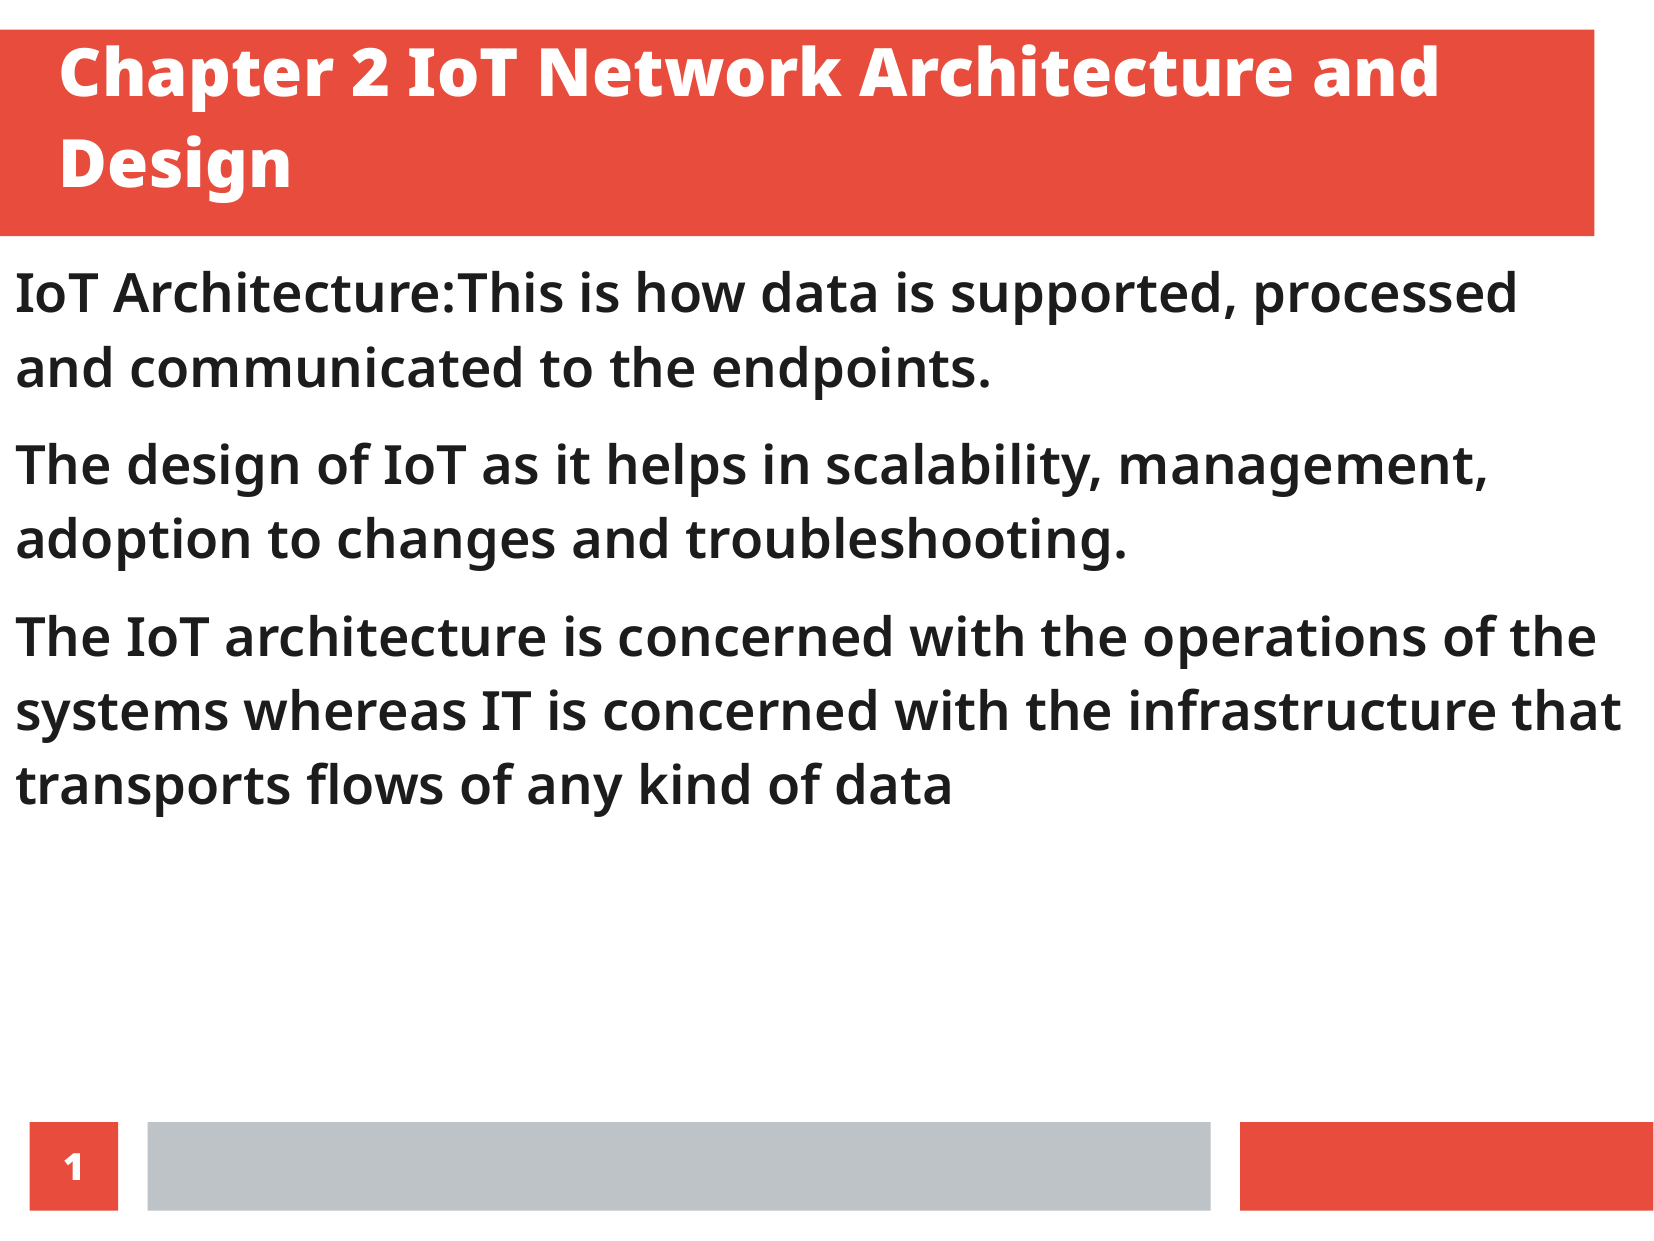

# Chapter 2 IoT Network Architecture and Design
IoT Architecture:This is how data is supported, processed and communicated to the endpoints.
The design of IoT as it helps in scalability, management, adoption to changes and troubleshooting.
The IoT architecture is concerned with the operations of the systems whereas IT is concerned with the infrastructure that transports flows of any kind of data
1